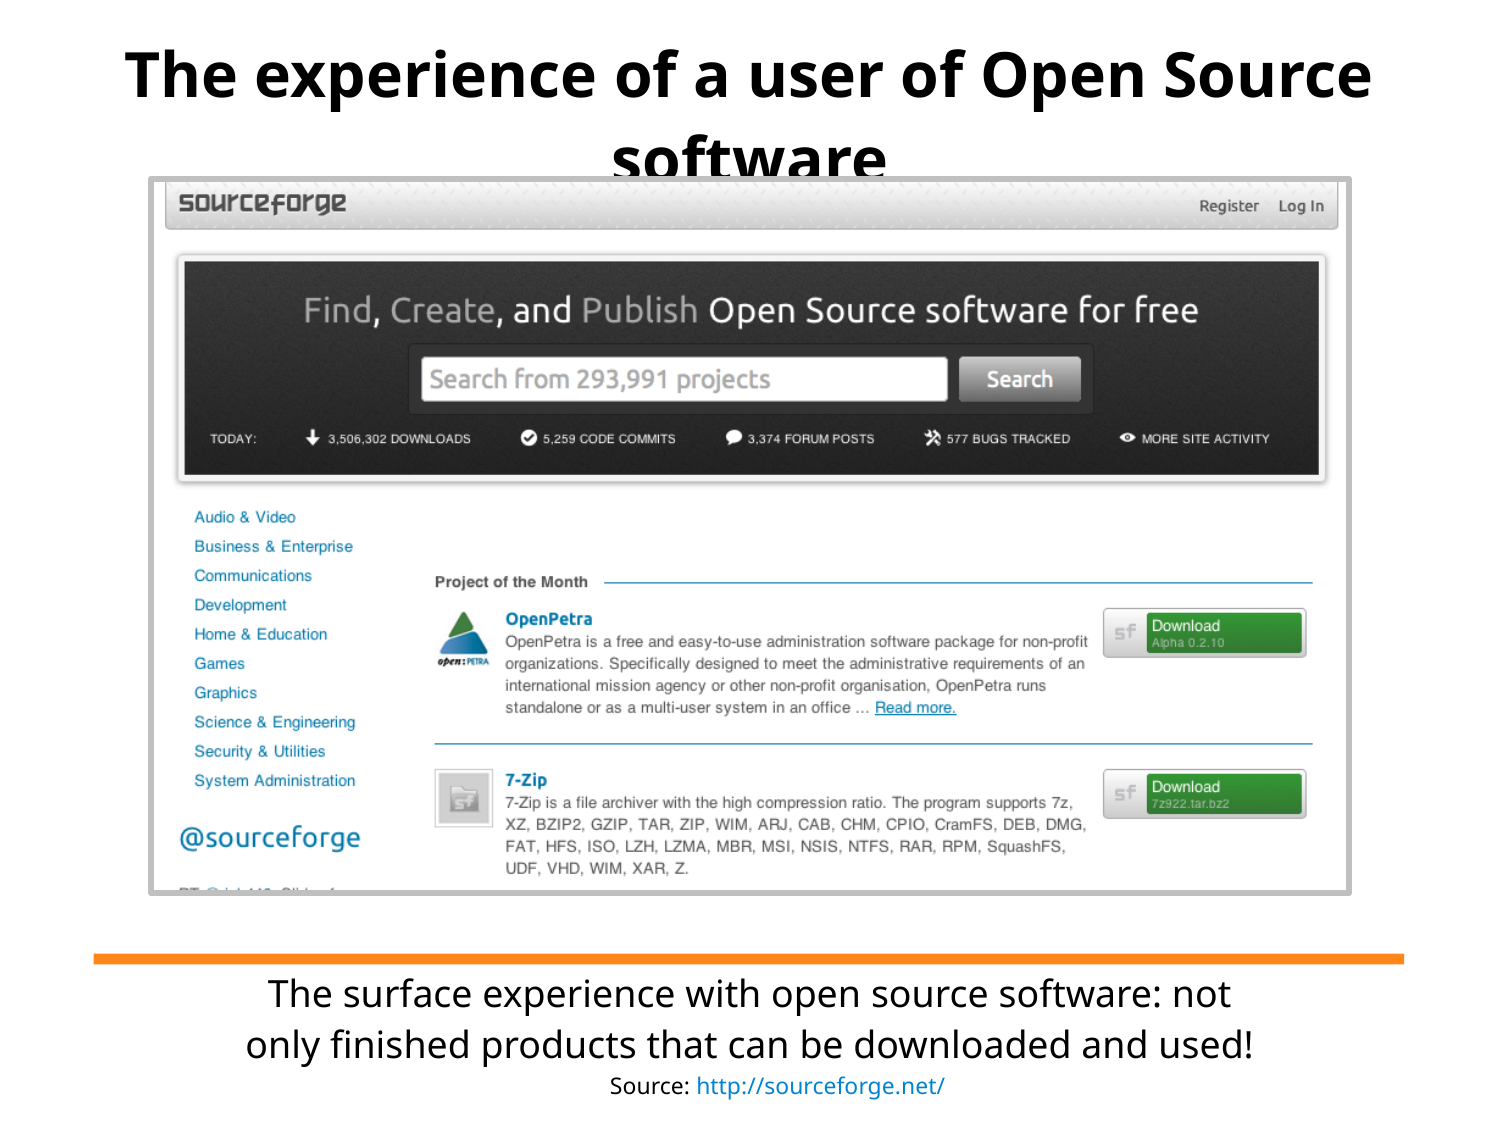

# The experience of a user of Open Source software
The surface experience with open source software: not only finished products that can be downloaded and used!
Source: http://sourceforge.net/